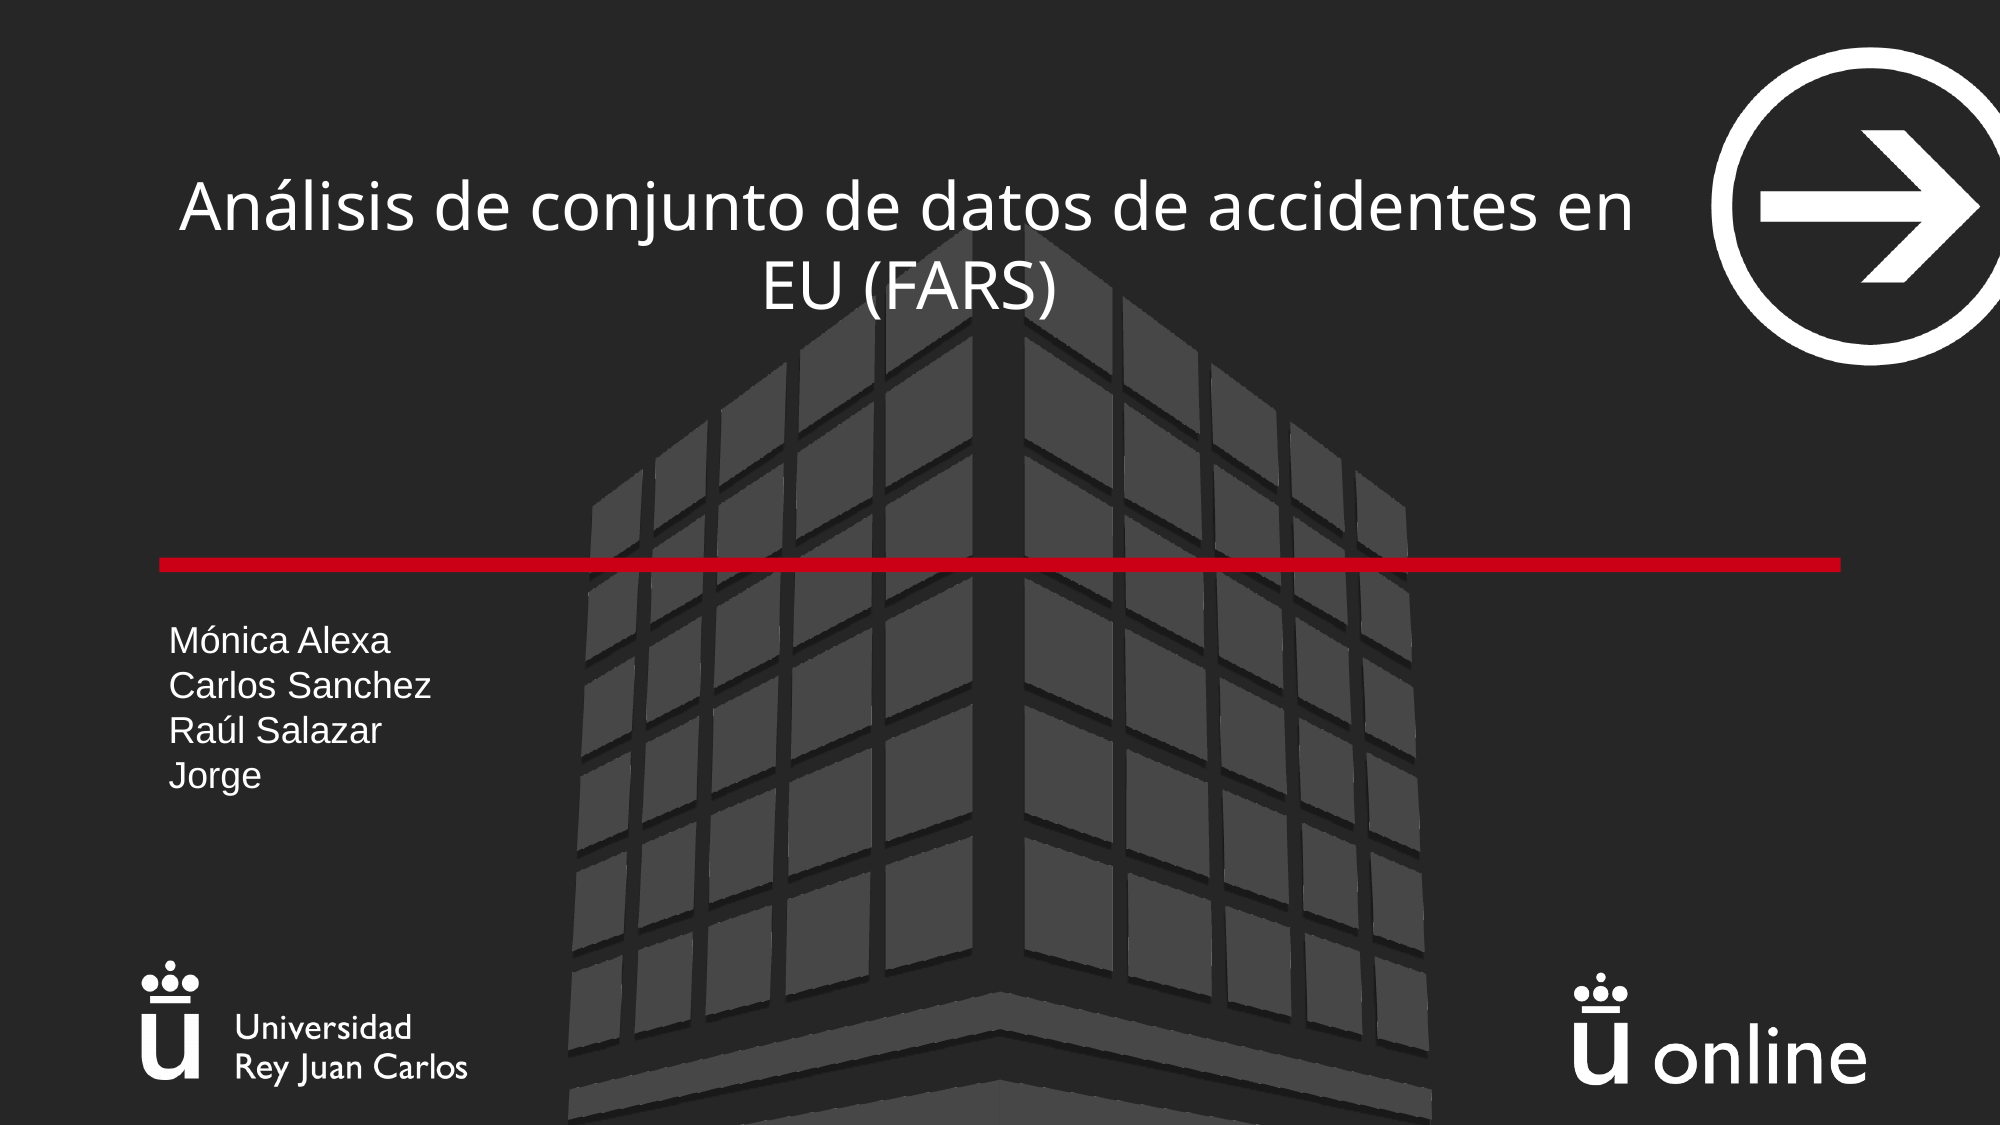

# Análisis de conjunto de datos de accidentes en EU (FARS)
Mónica Alexa
Carlos Sanchez
Raúl Salazar
Jorge